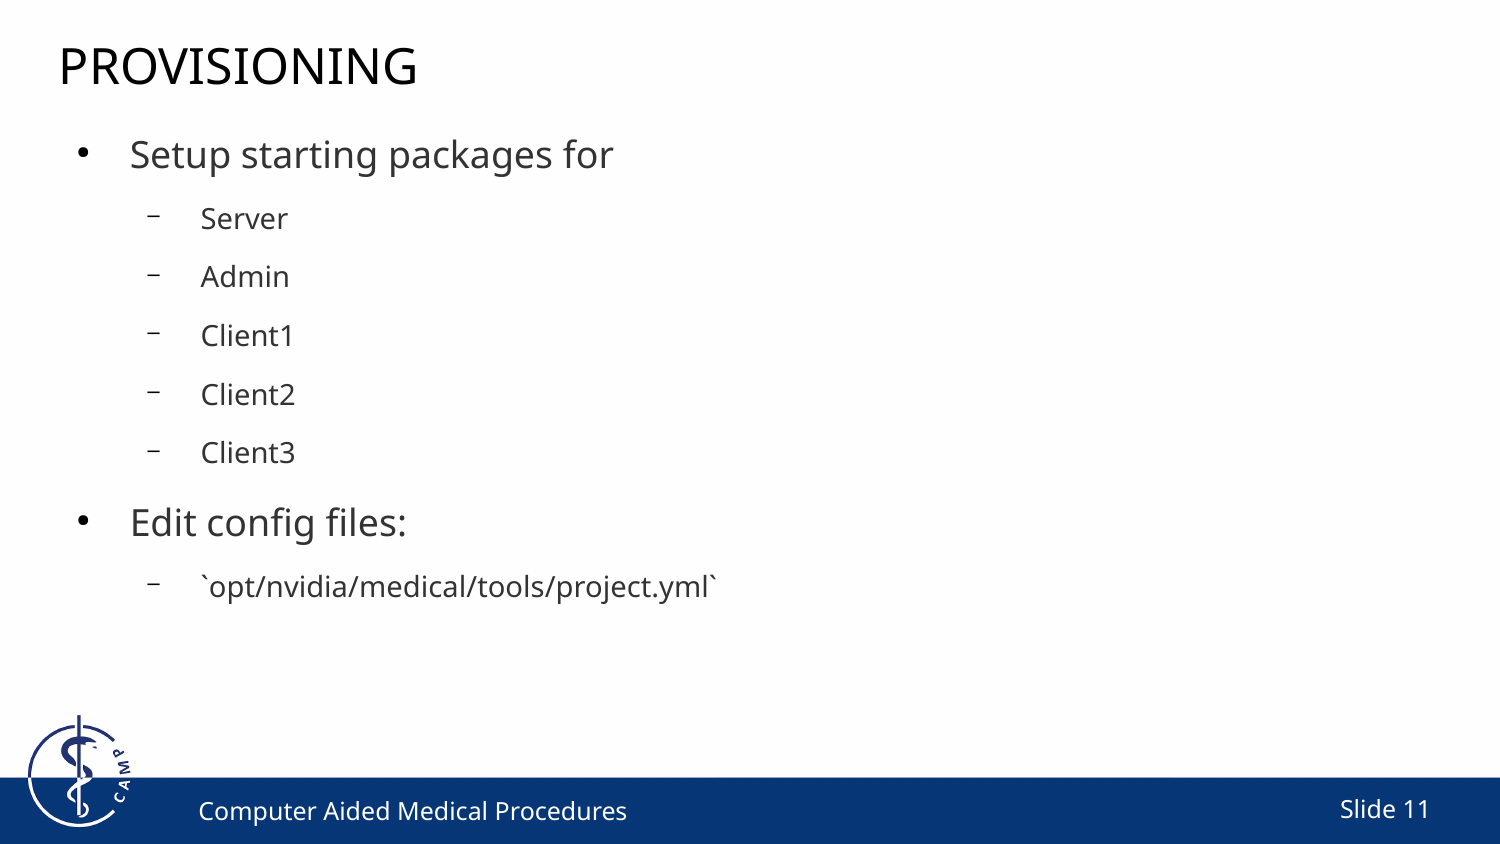

# PROVISIONING
Setup starting packages for
Server
Admin
Client1
Client2
Client3
Edit config files:
`opt/nvidia/medical/tools/project.yml`
Computer Aided Medical Procedures
Slide